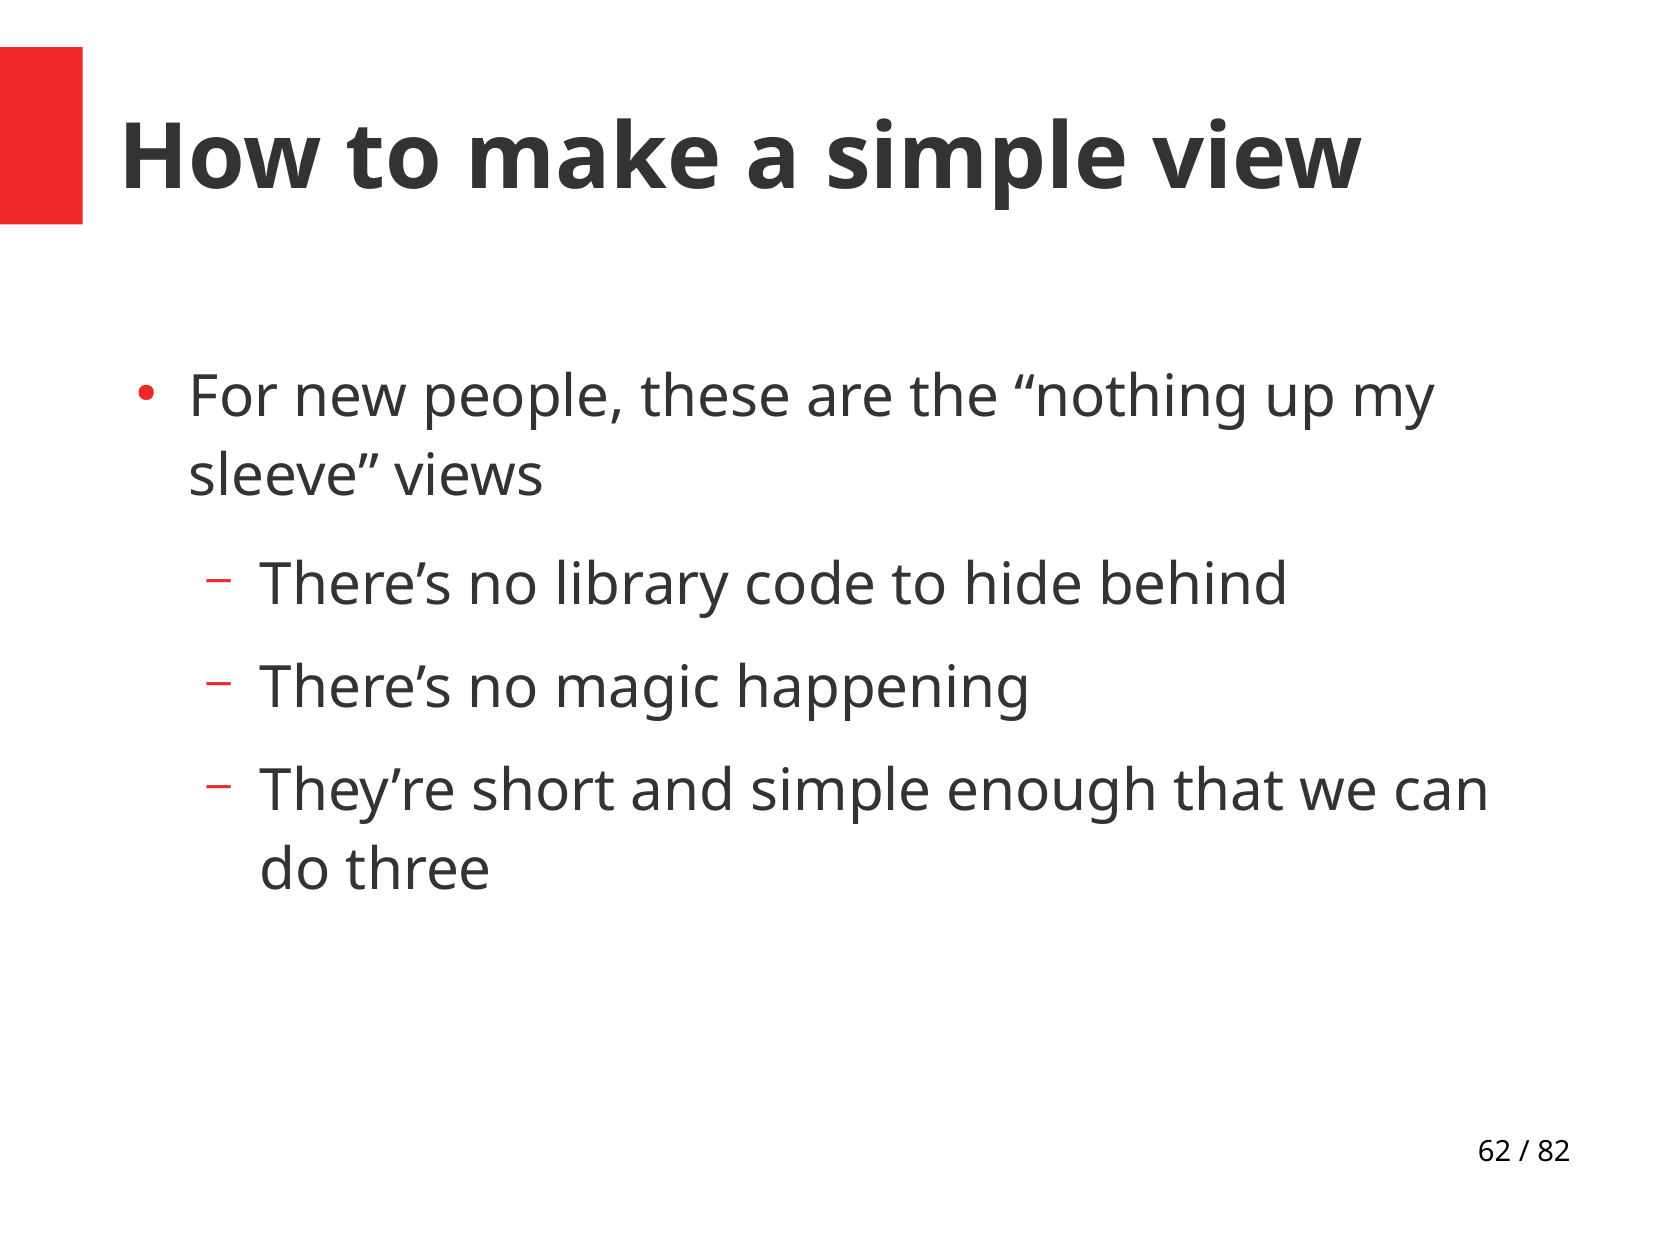

# How to make a simple view
For new people, these are the “nothing up my sleeve” views
There’s no library code to hide behind
There’s no magic happening
They’re short and simple enough that we can do three
62